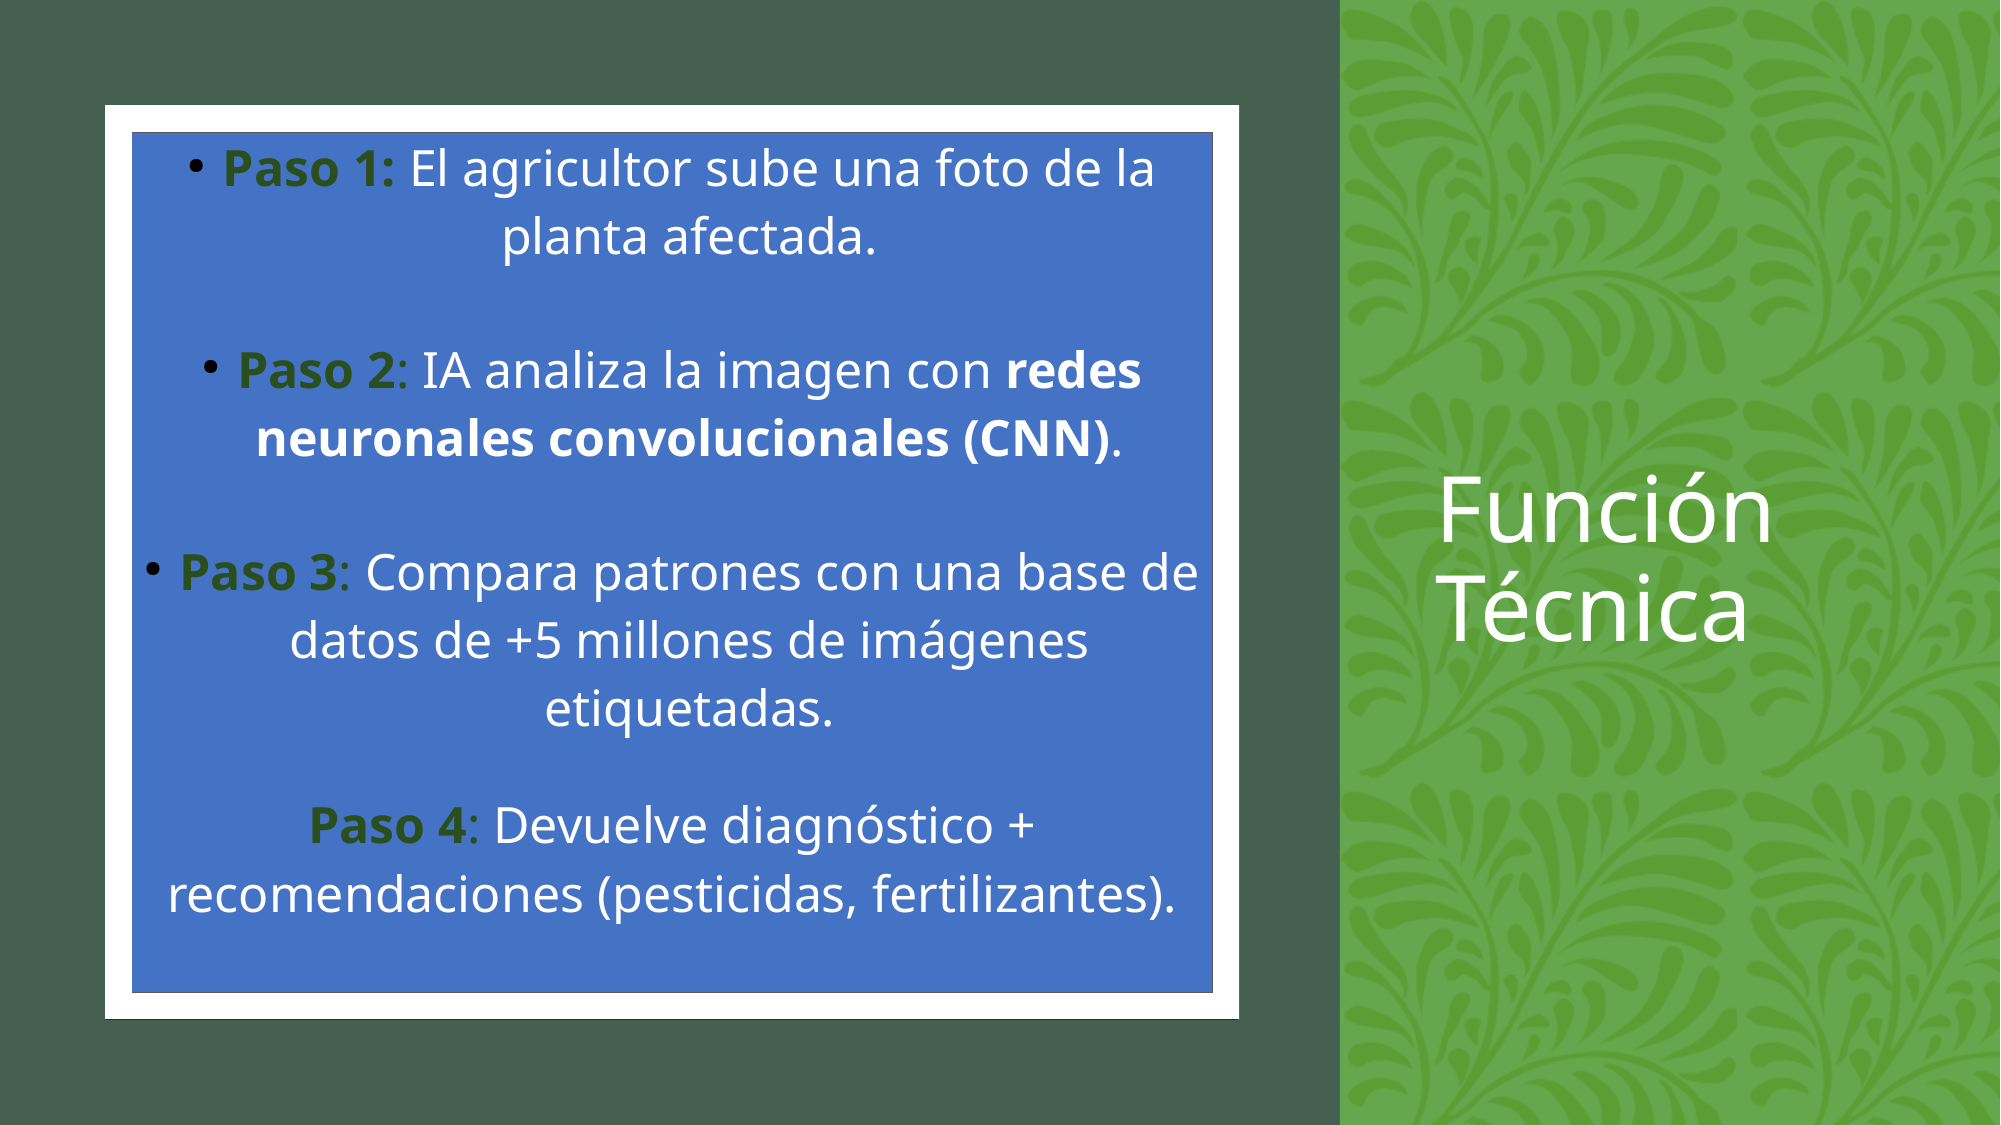

# Función Técnica
| Paso 1: El agricultor sube una foto de la planta afectada. |
| --- |
| Paso 2: IA analiza la imagen con redes neuronales convolucionales (CNN). |
| Paso 3: Compara patrones con una base de datos de +5 millones de imágenes etiquetadas. |
| Paso 4: Devuelve diagnóstico + recomendaciones (pesticidas, fertilizantes). |